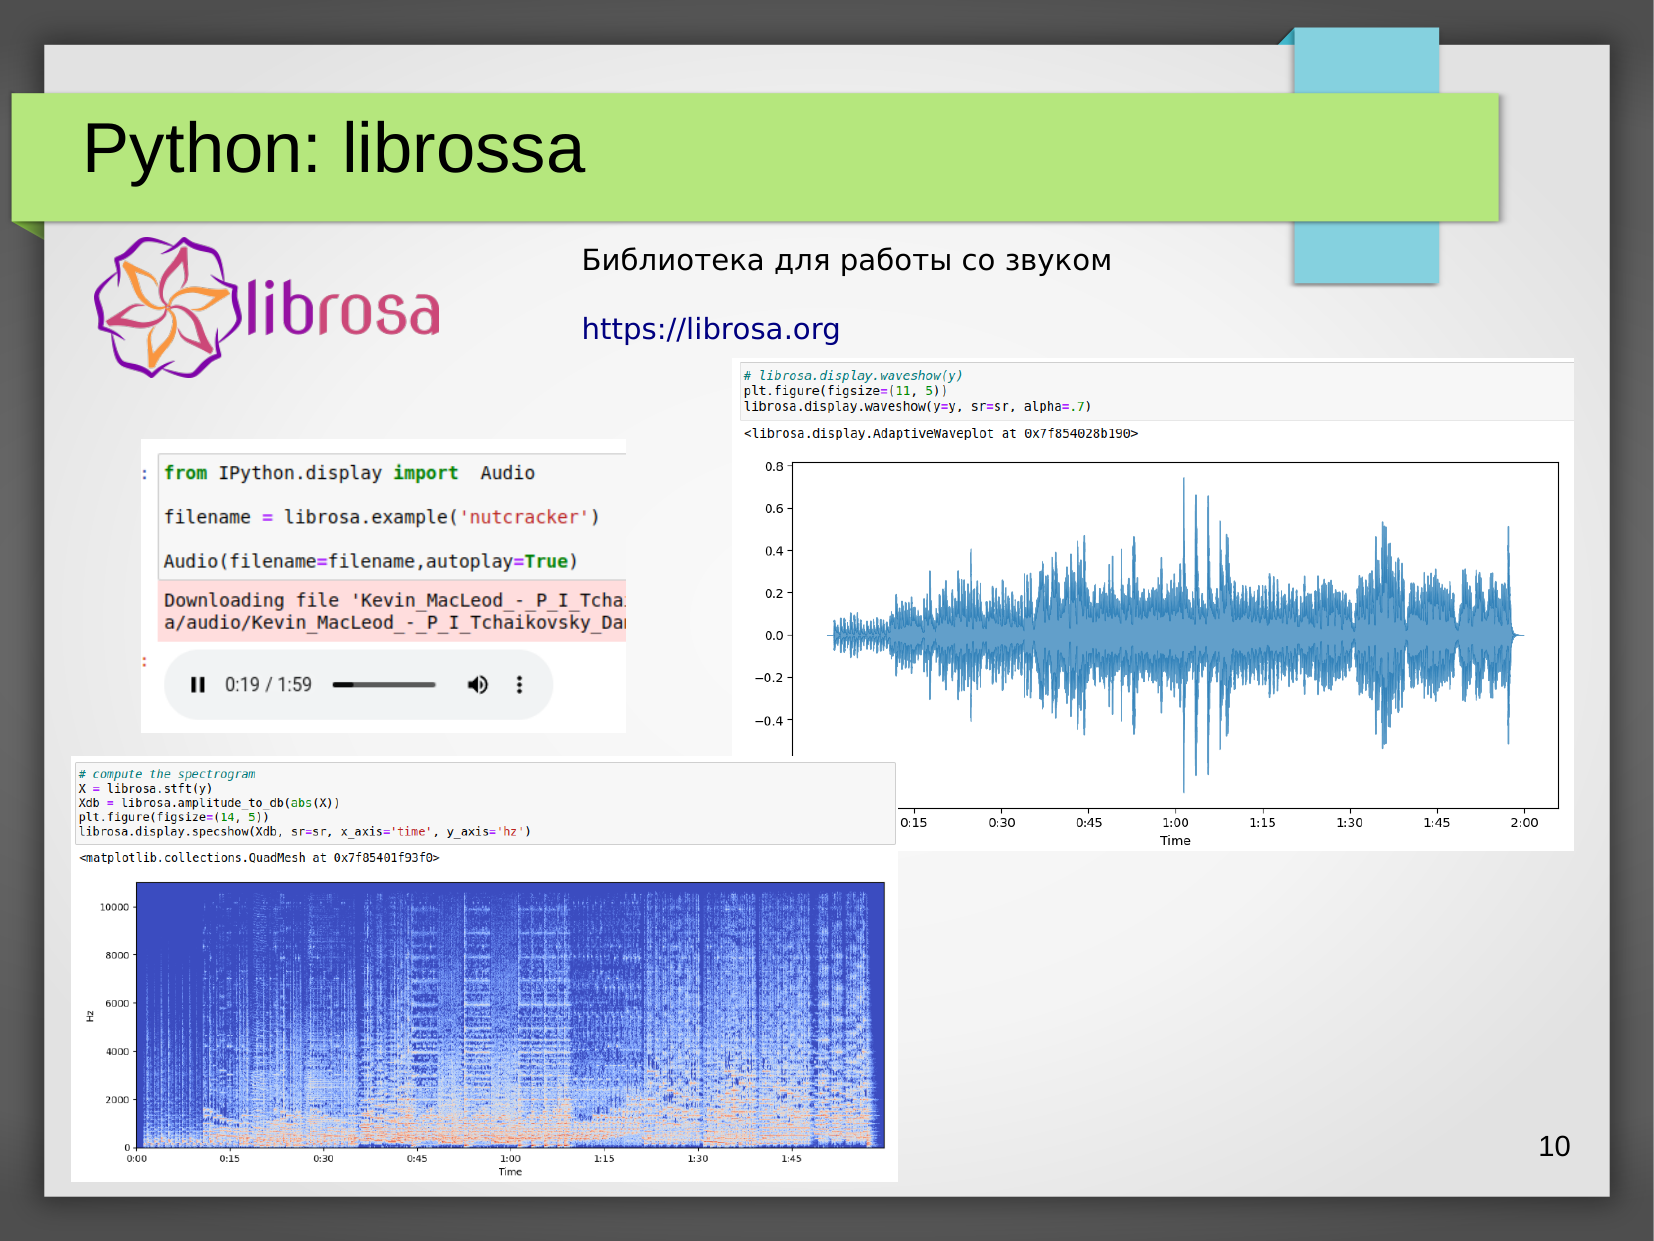

# Python: librossa
Библиотека для работы со звуком
https://librosa.org
10